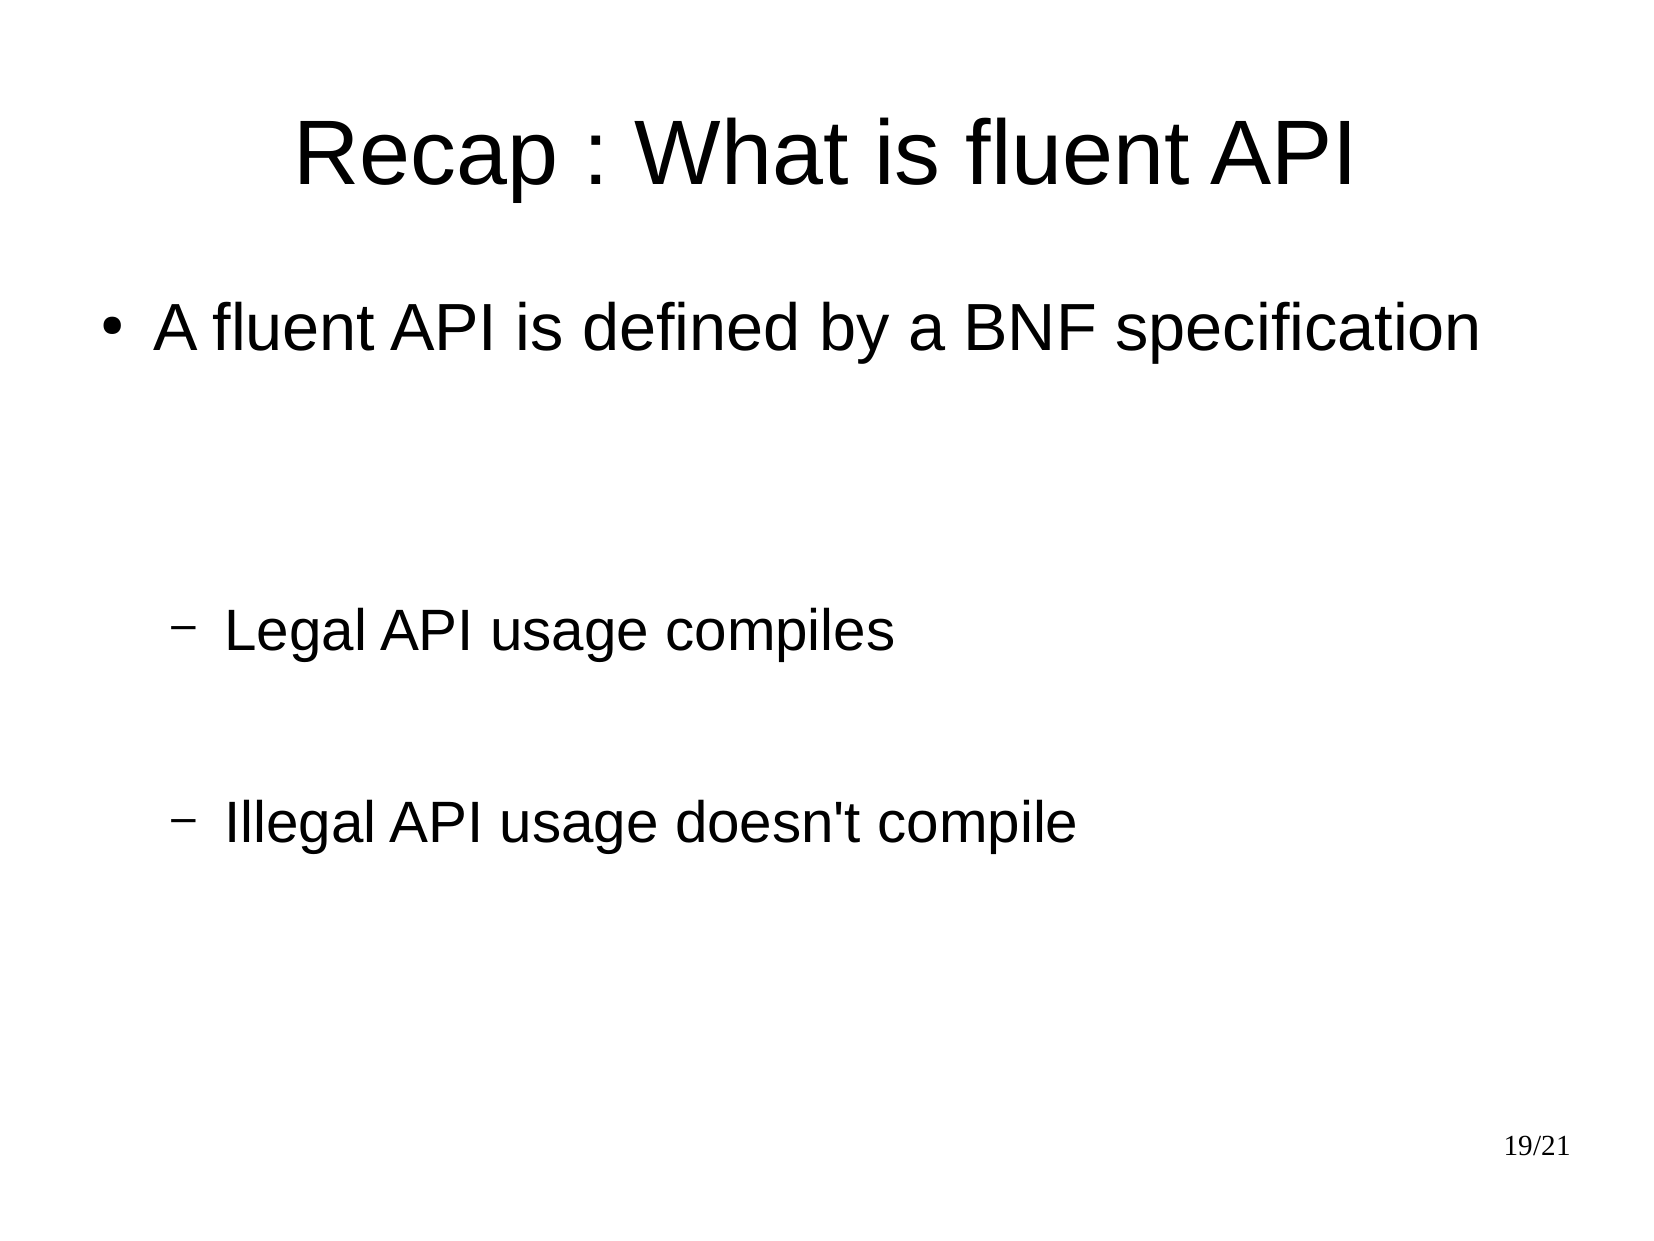

# Recap : What is fluent API
A fluent API is defined by a BNF specification
Legal API usage compiles
Illegal API usage doesn't compile
19